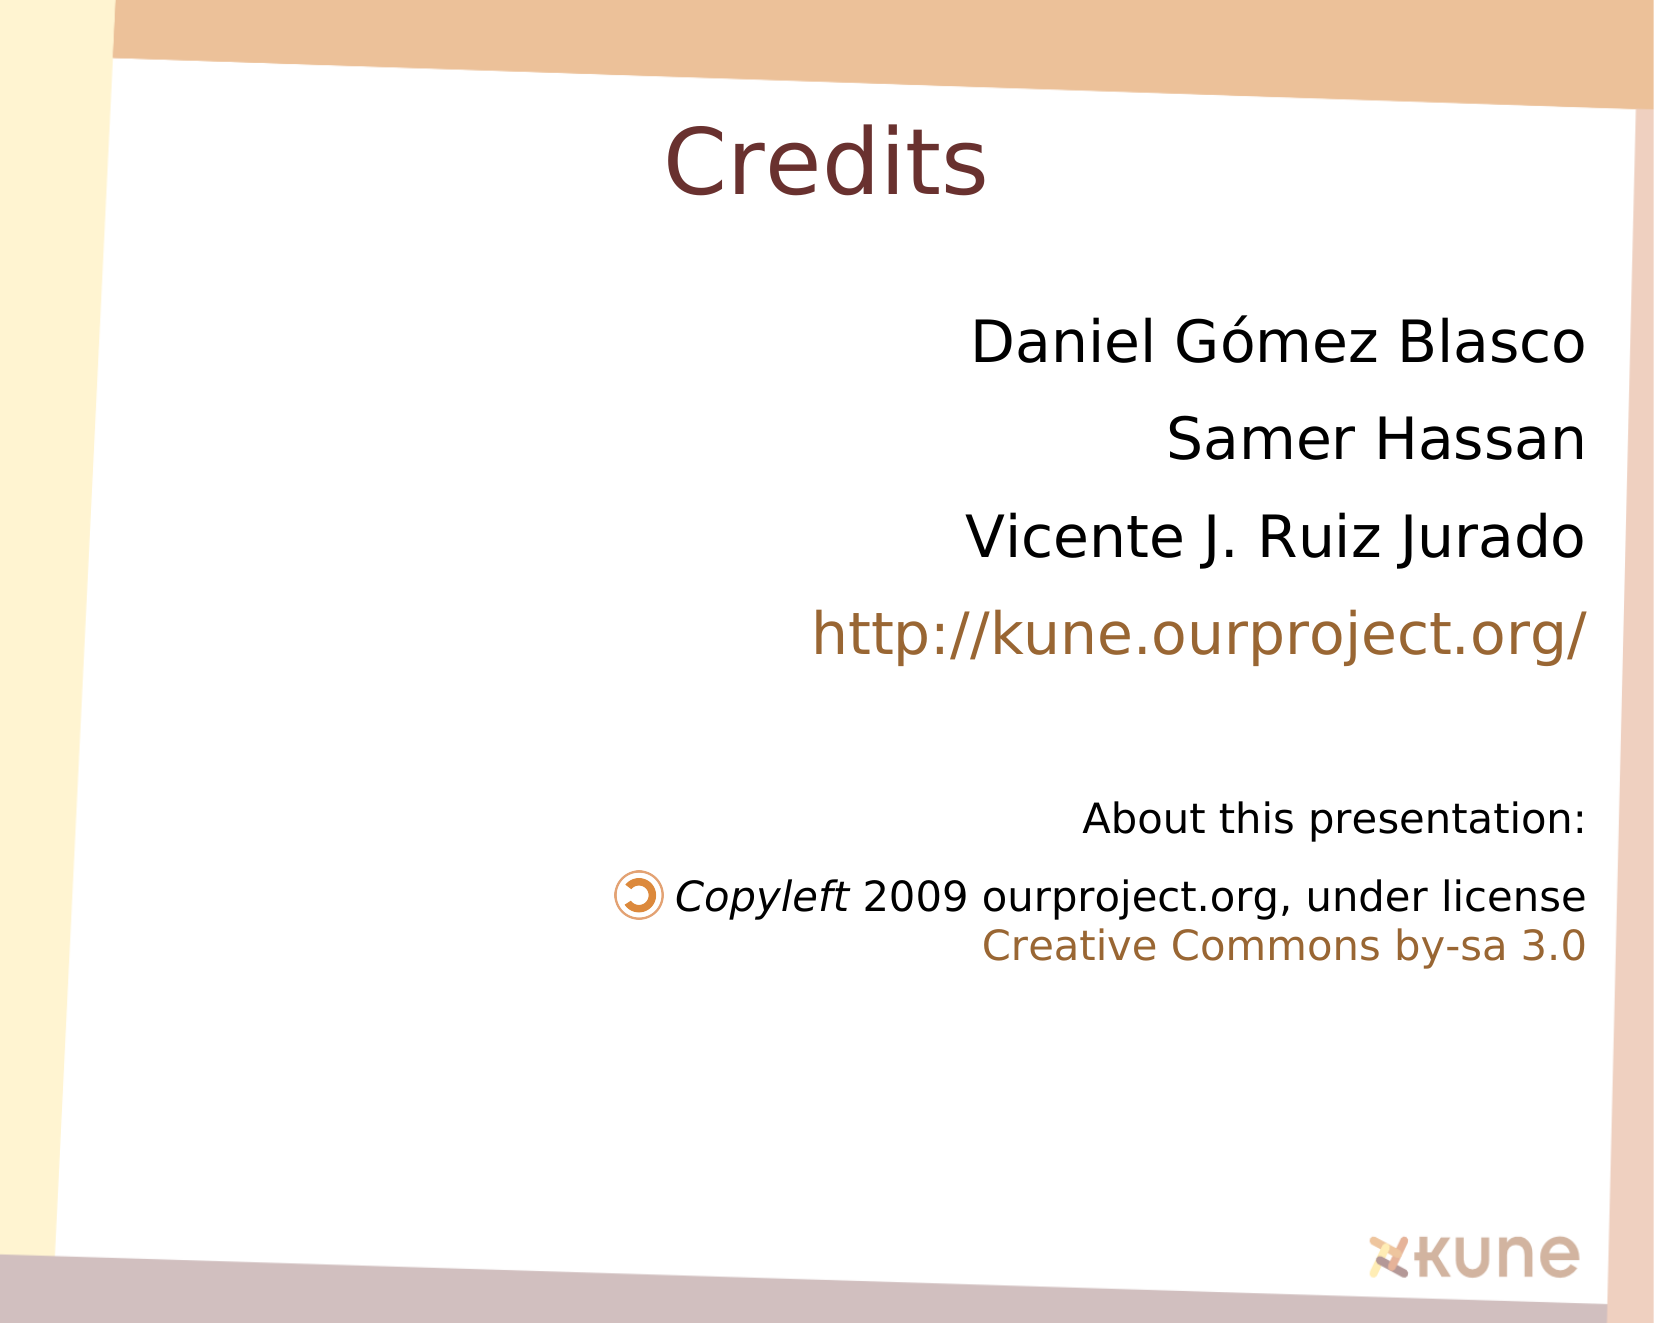

# Credits
Daniel Gómez Blasco
Samer Hassan
Vicente J. Ruiz Jurado
http://kune.ourproject.org/
About this presentation:
Copyleft 2009 ourproject.org, under license
Creative Commons by-sa 3.0